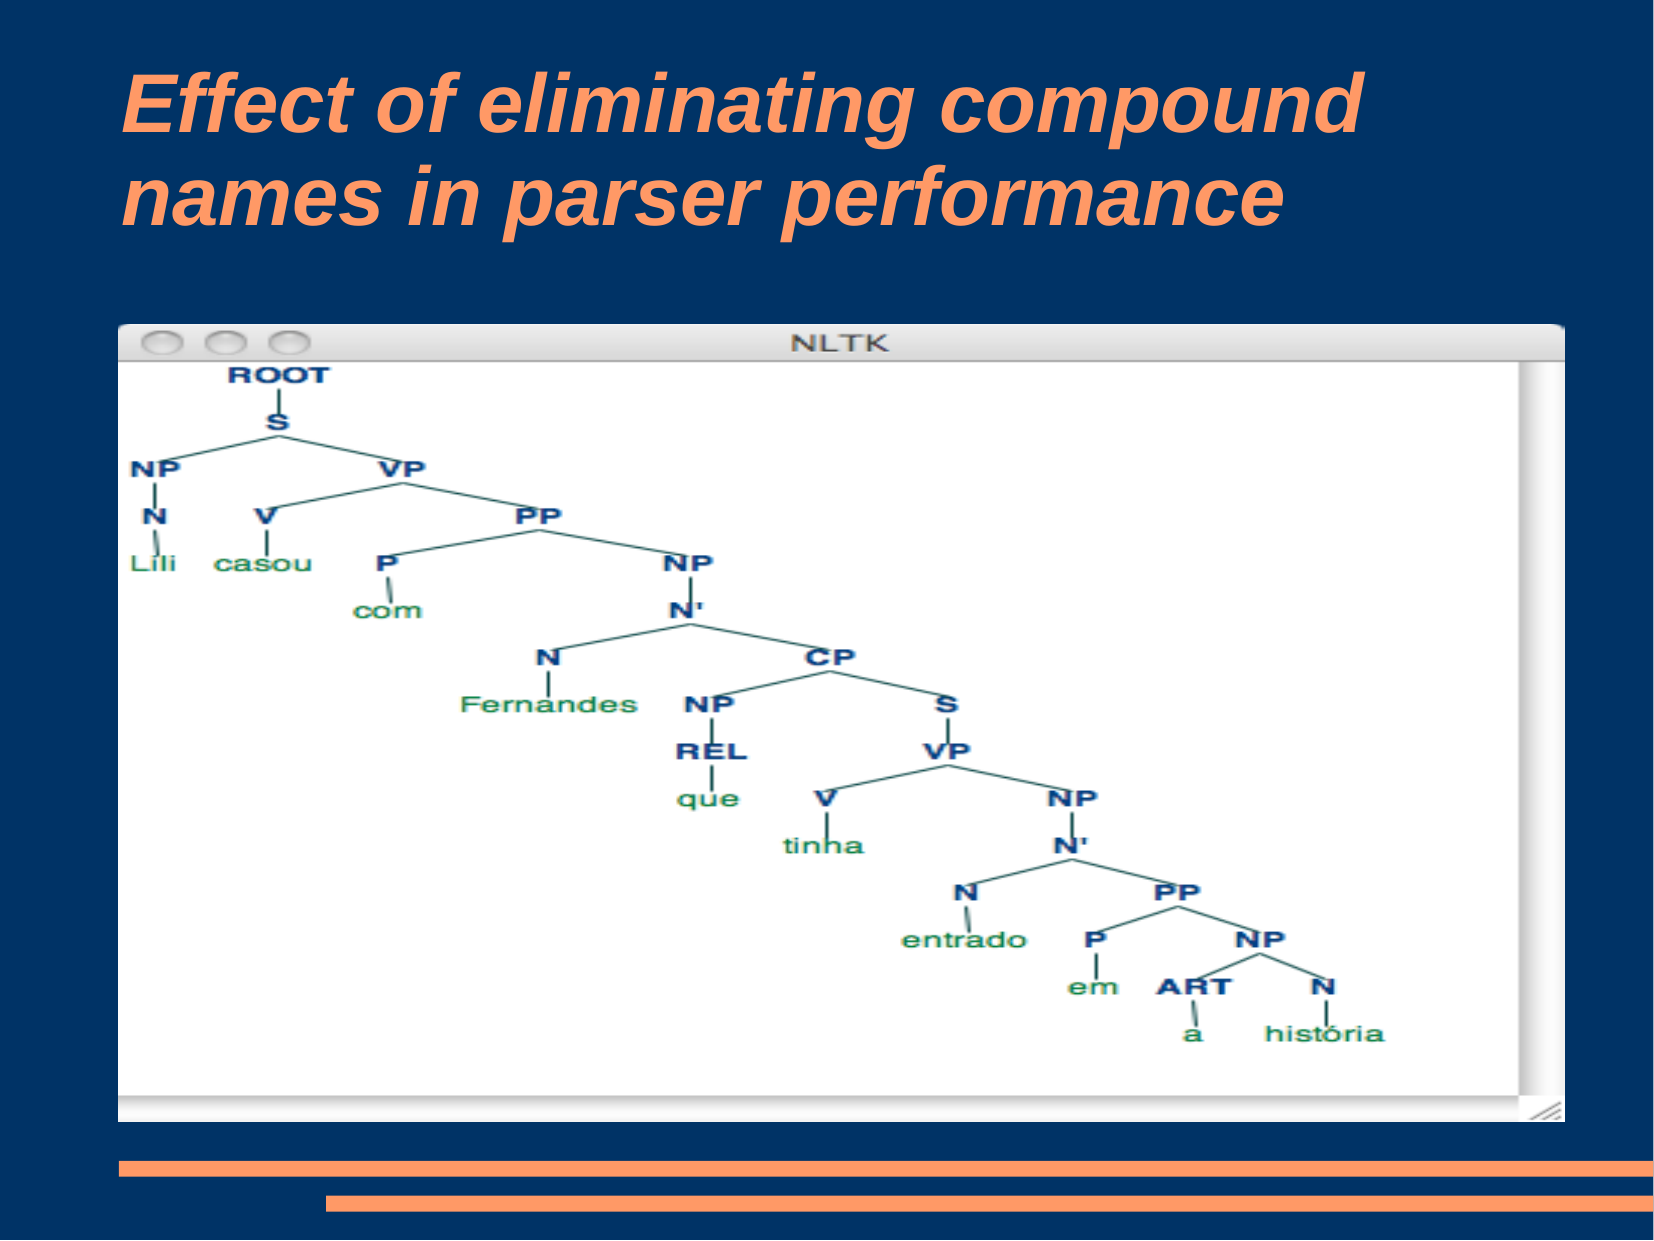

# Effect of eliminating compound names in parser performance